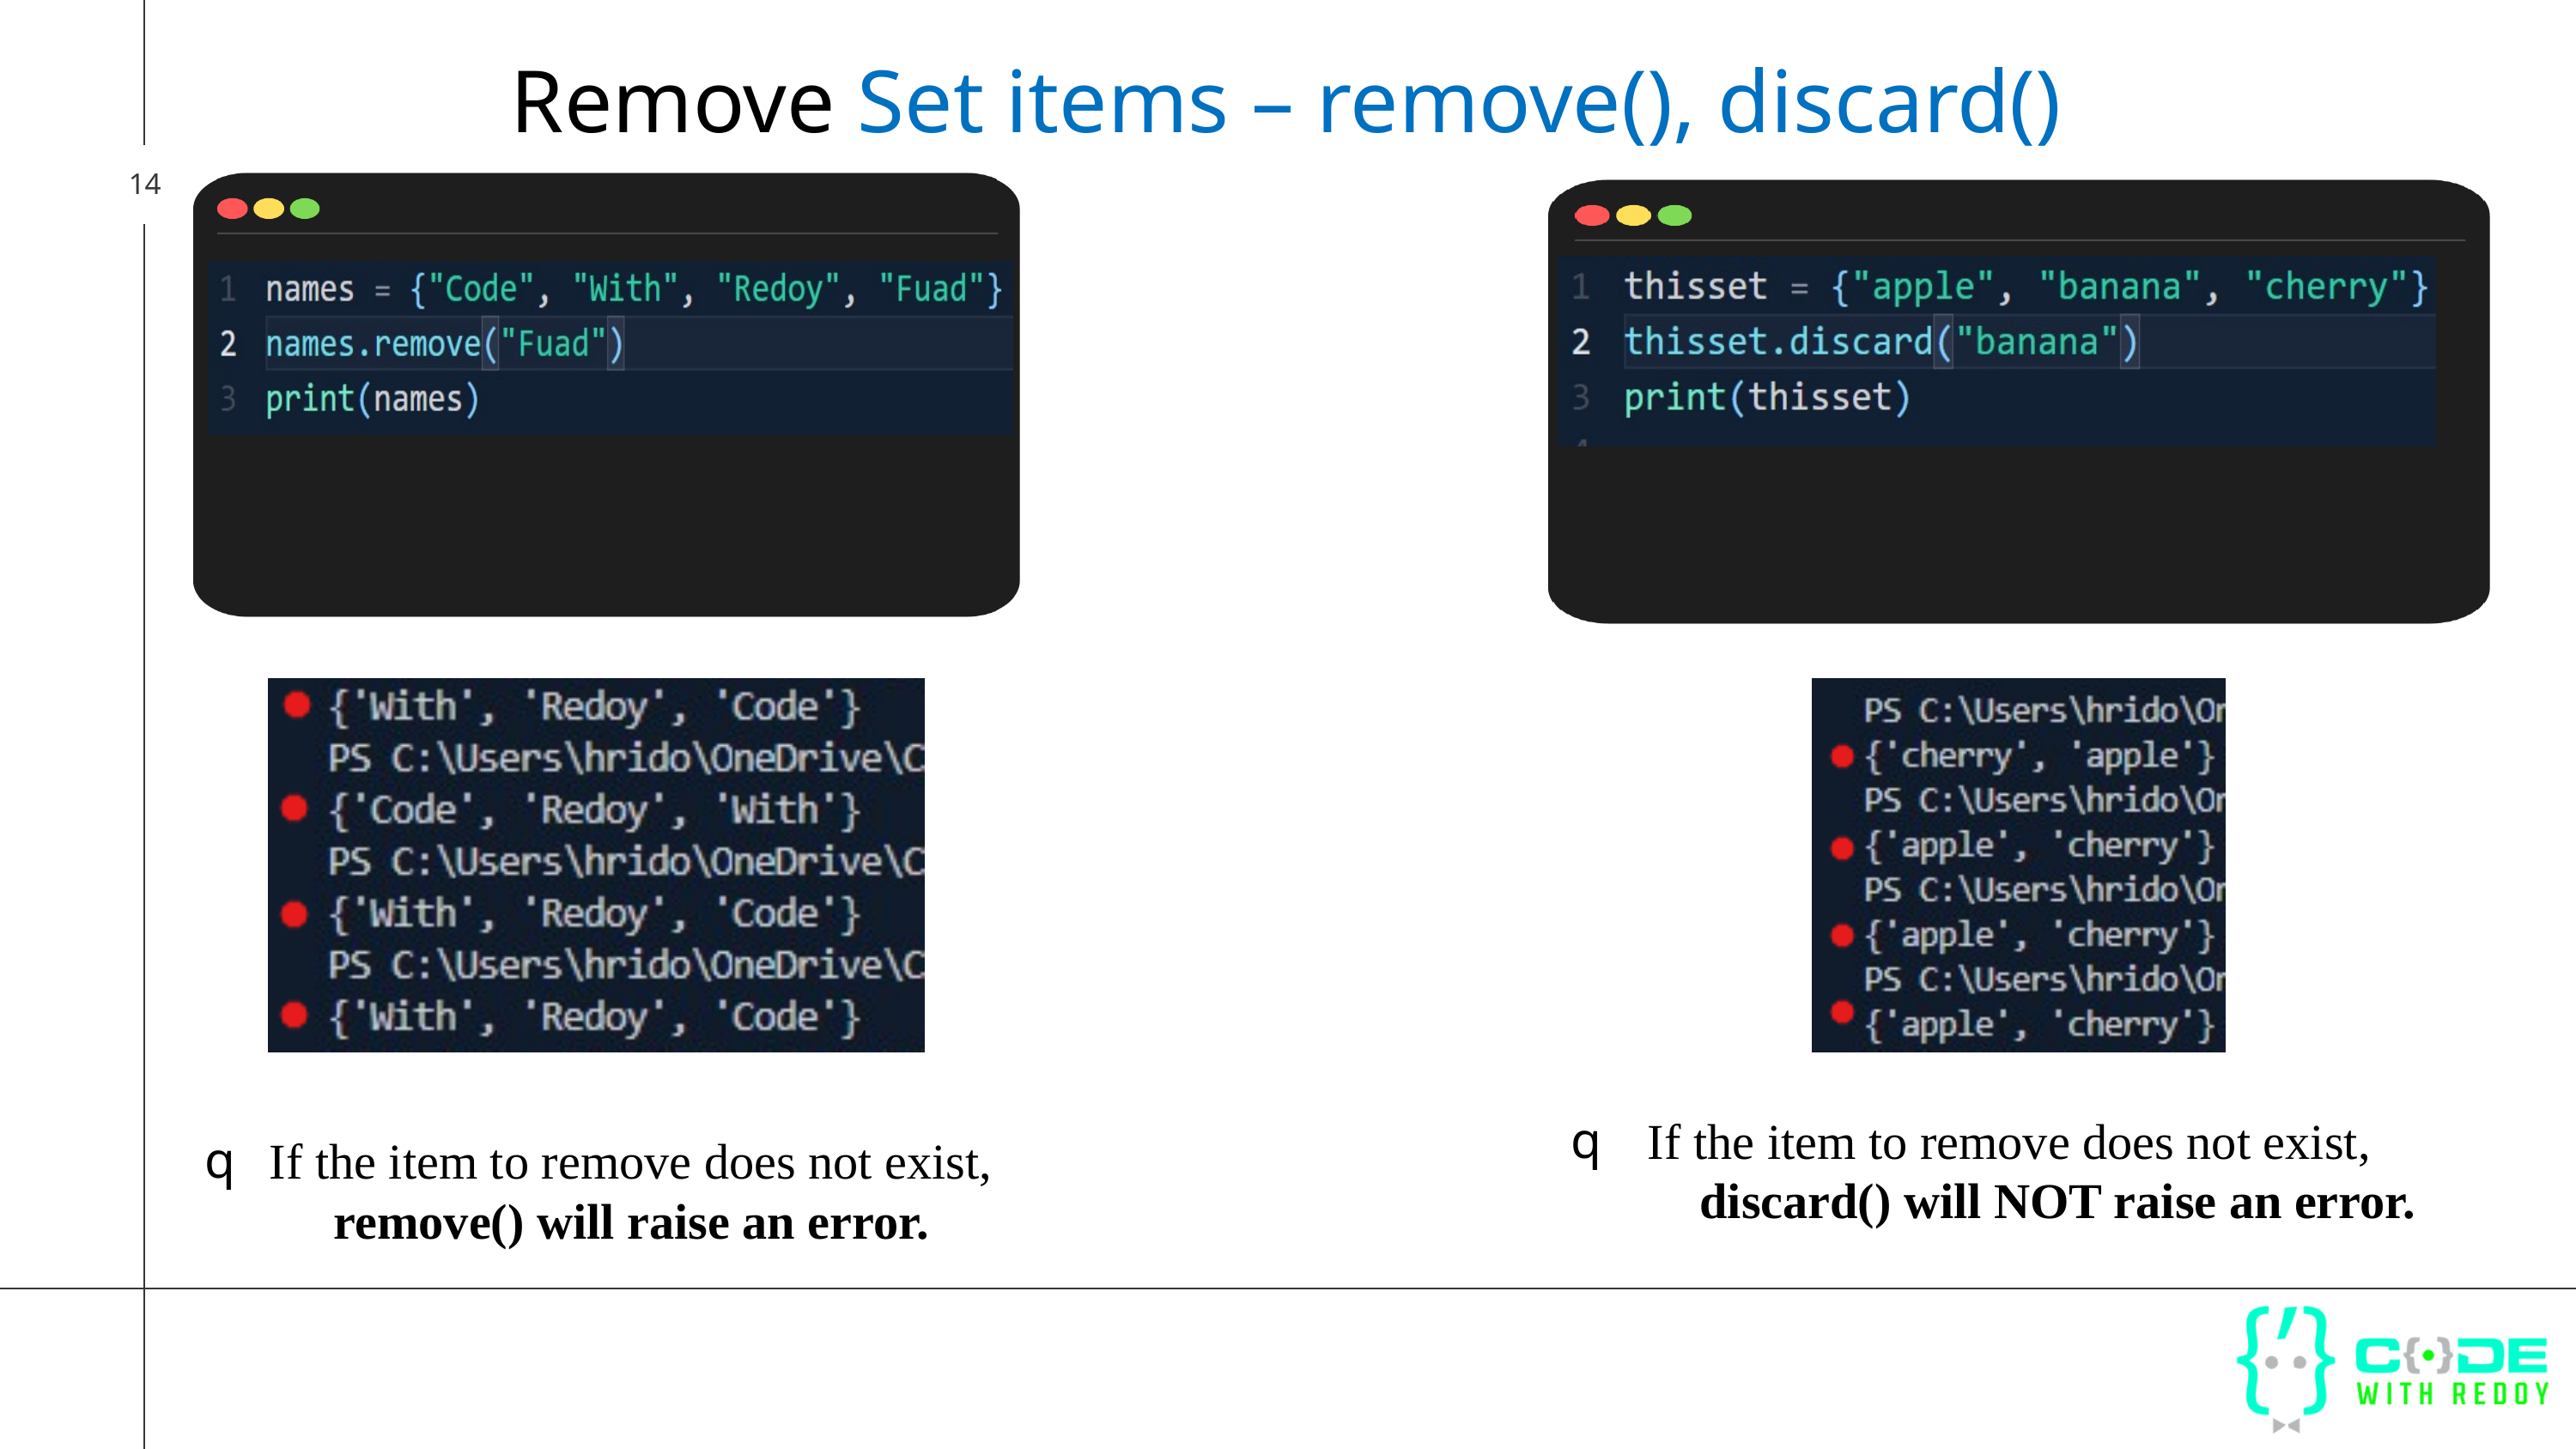

Remove Set items – remove(), discard()
14
 If the item to remove does not exist, discard() will NOT raise an error.
If the item to remove does not exist, remove() will raise an error.